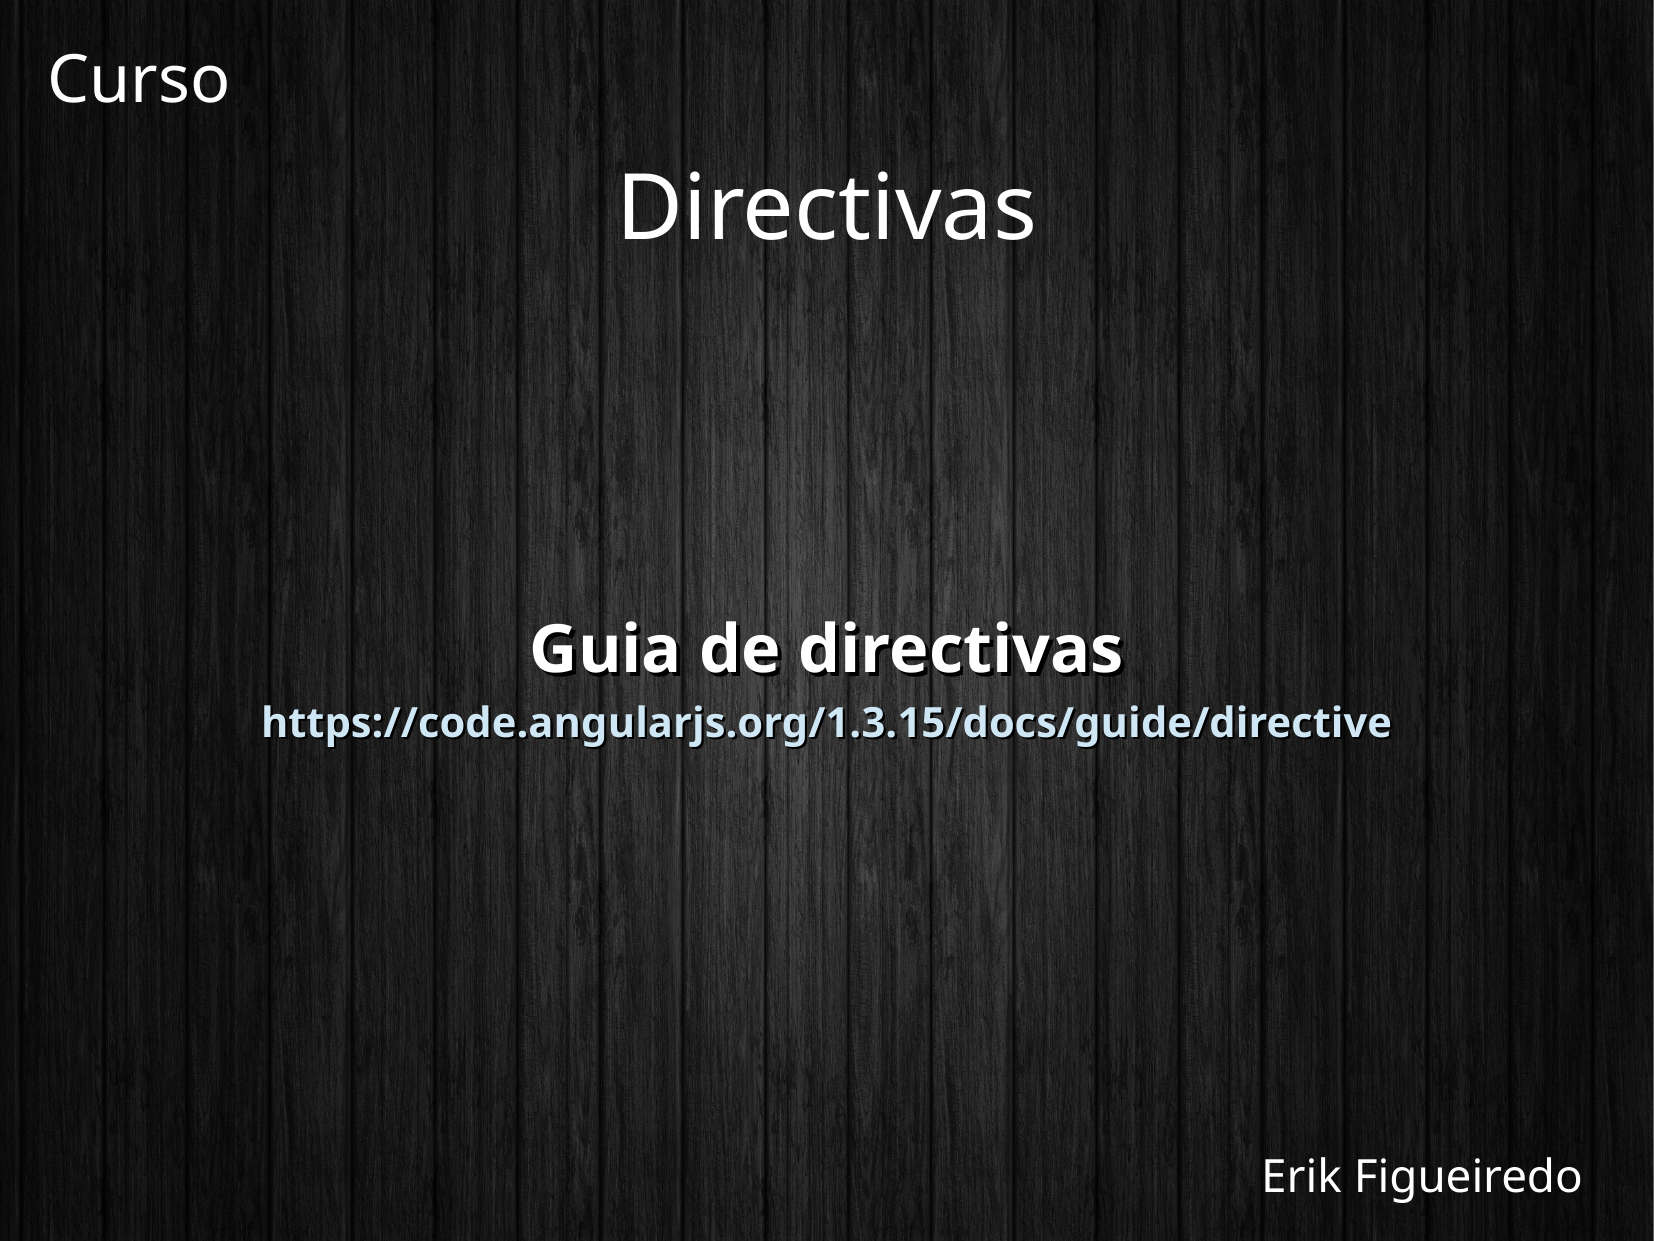

Curso
# Directivas
Guia de directivas
https://code.angularjs.org/1.3.15/docs/guide/directive
Erik Figueiredo